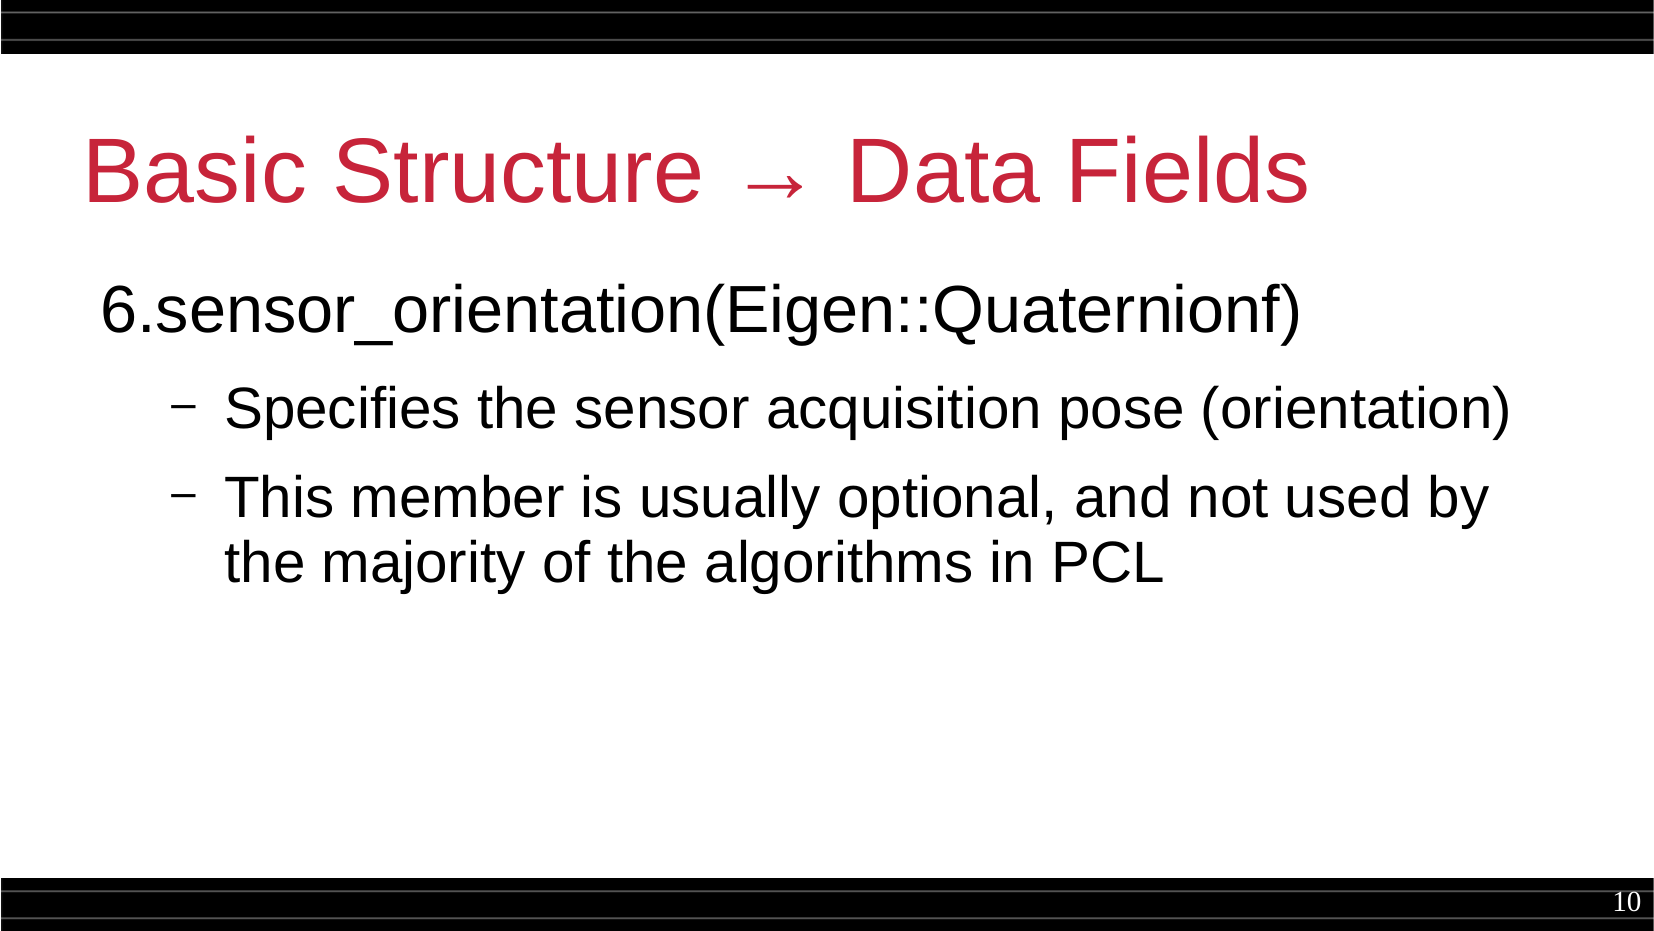

# Basic Structure → Data Fields
sensor_orientation(Eigen::Quaternionf)
Specifies the sensor acquisition pose (orientation)
This member is usually optional, and not used by the majority of the algorithms in PCL